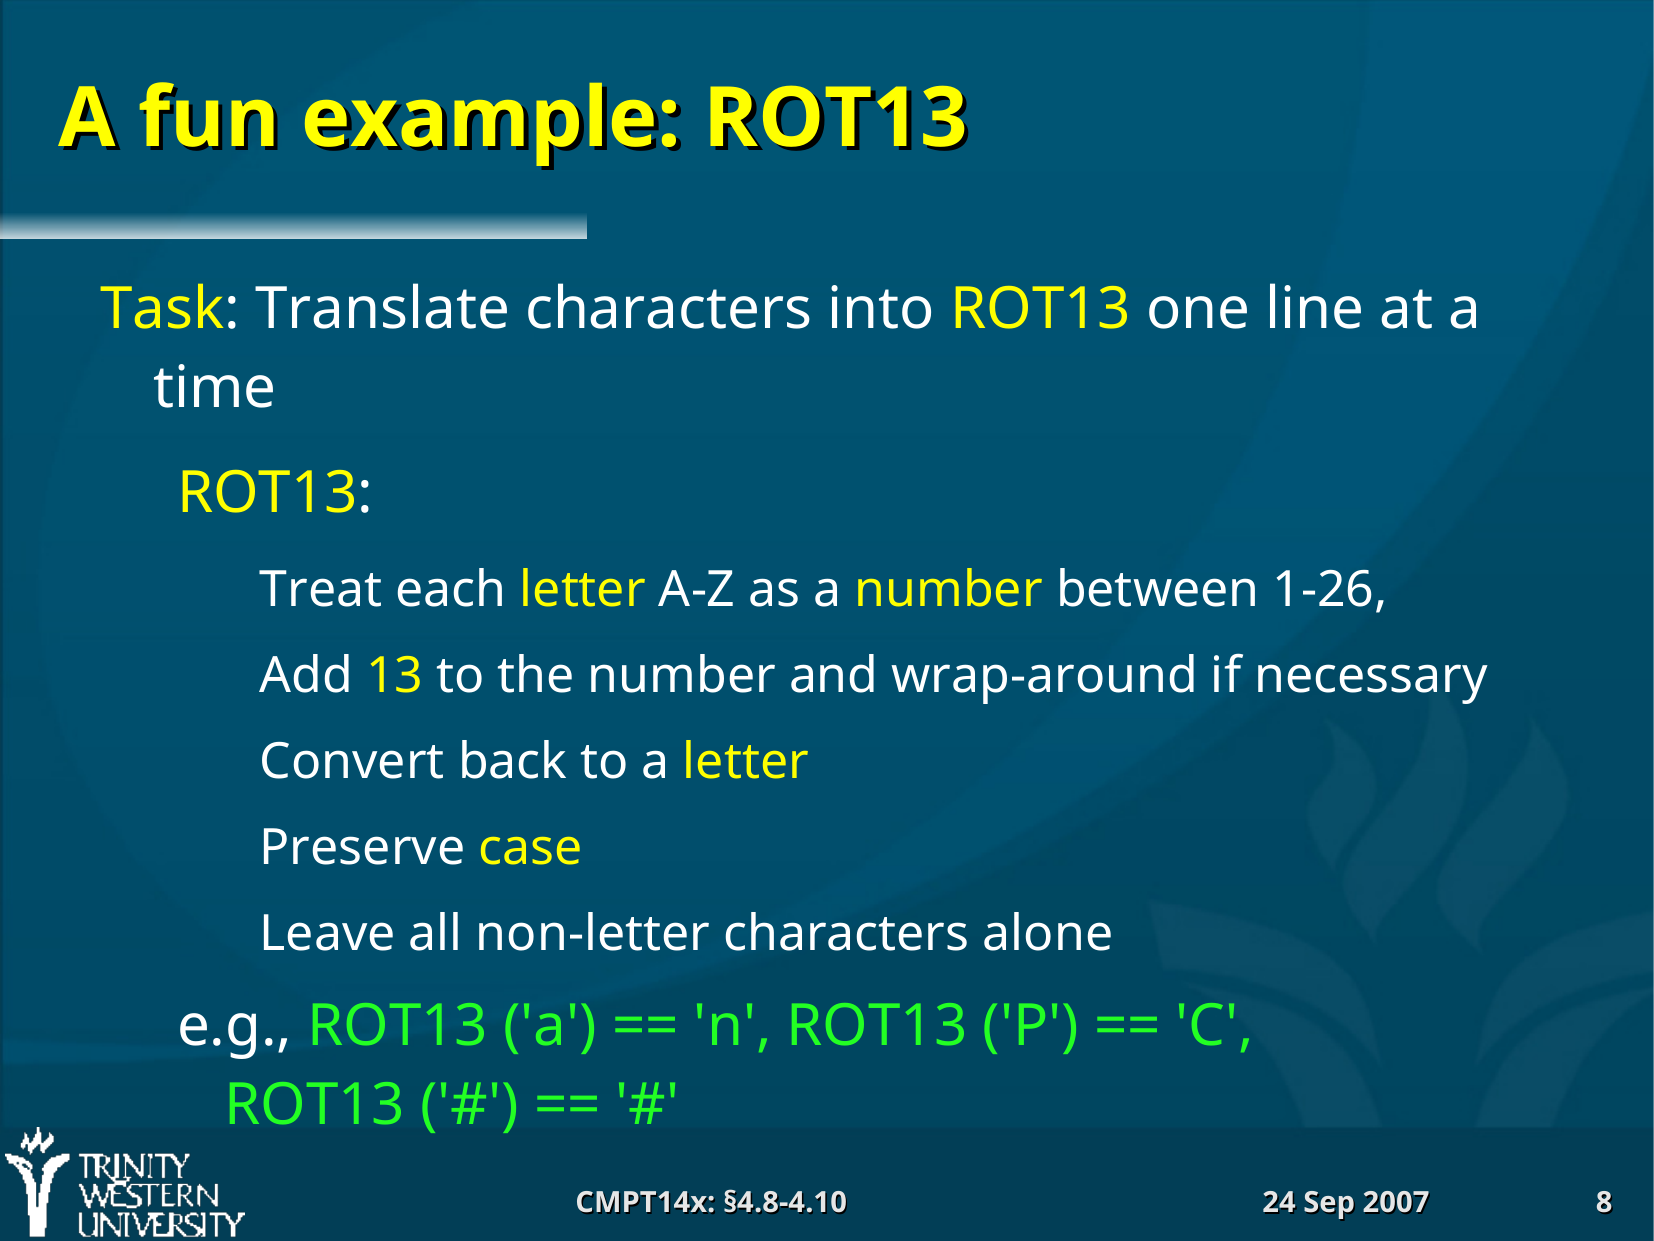

# A fun example: ROT13
Task: Translate characters into ROT13 one line at a time
ROT13:
Treat each letter A-Z as a number between 1-26,
Add 13 to the number and wrap-around if necessary
Convert back to a letter
Preserve case
Leave all non-letter characters alone
e.g., ROT13 ('a') == 'n', ROT13 ('P') == 'C',
ROT13 ('#') == '#'
CMPT14x: §4.8-4.10
24 Sep 2007
8